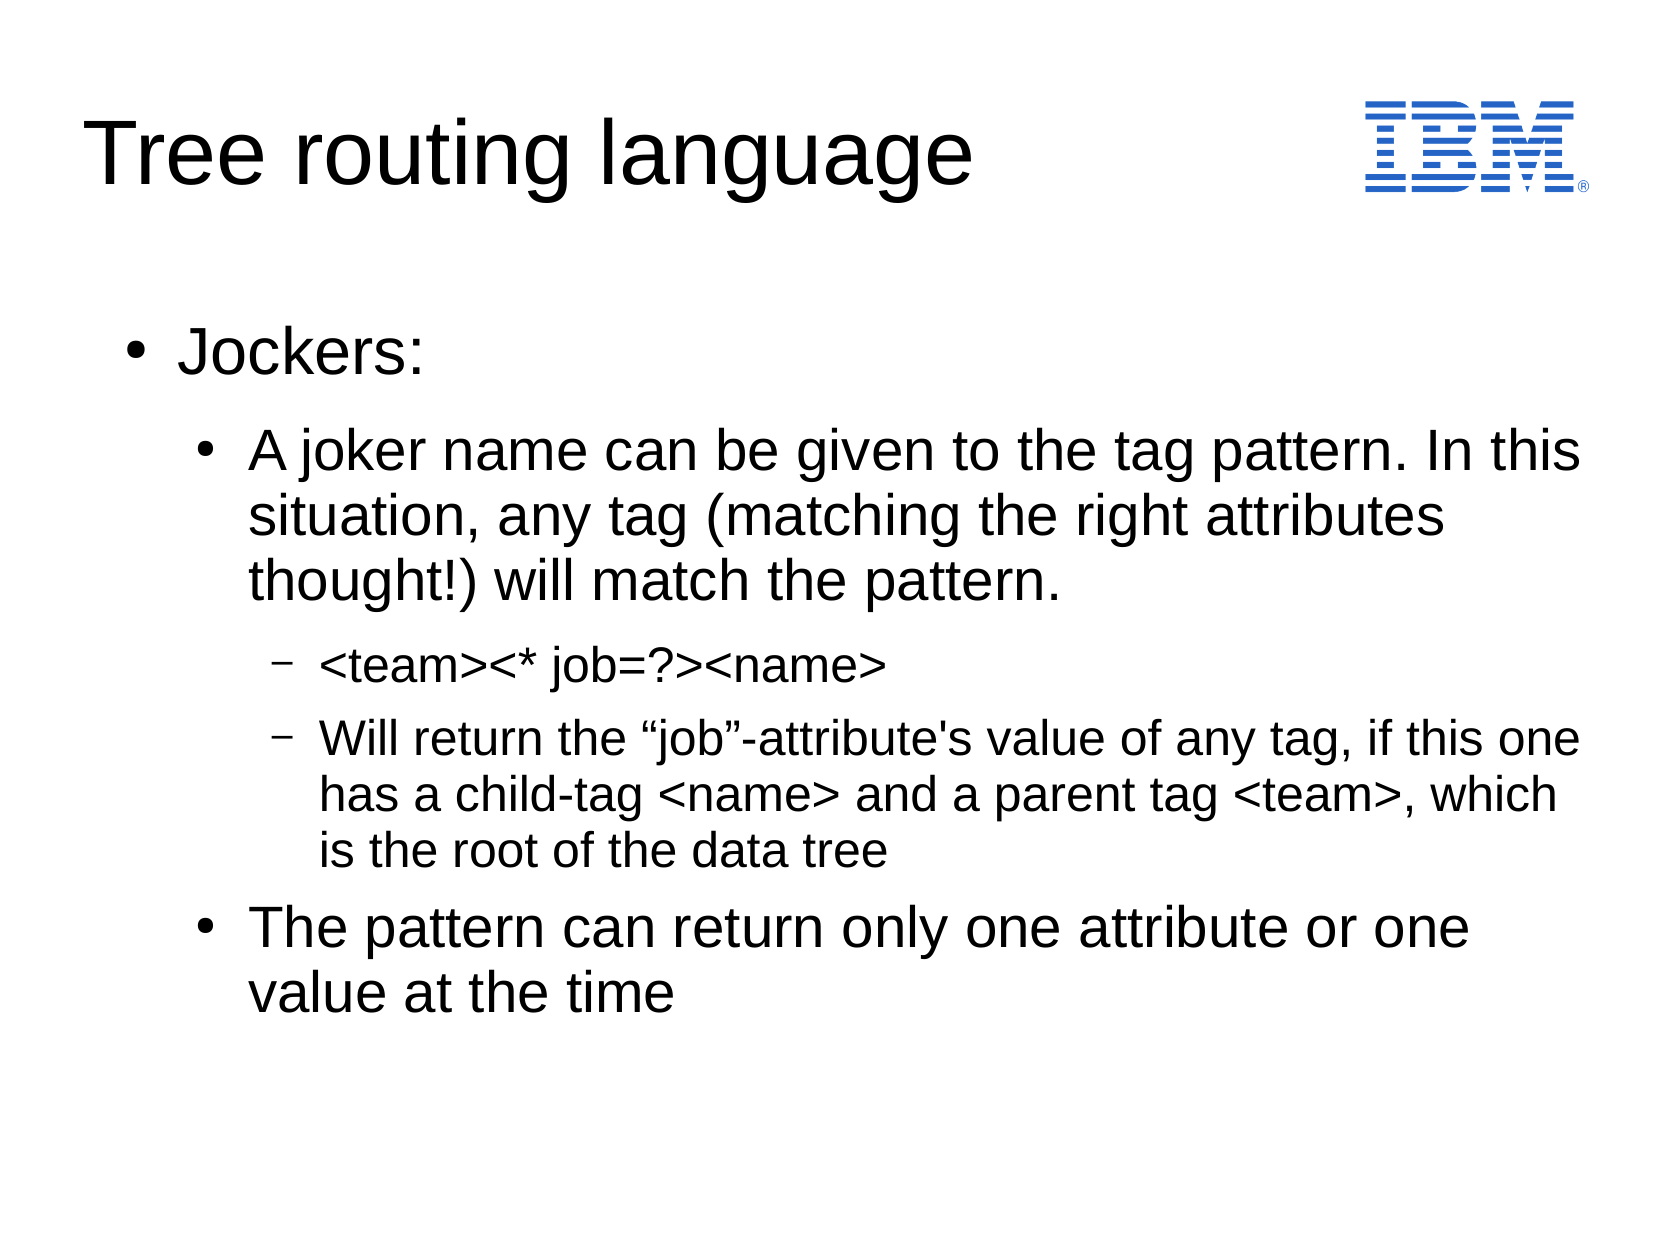

# Tree routing language
Jockers:
A joker name can be given to the tag pattern. In this situation, any tag (matching the right attributes thought!) will match the pattern.
<team><* job=?><name>
Will return the “job”-attribute's value of any tag, if this one has a child-tag <name> and a parent tag <team>, which is the root of the data tree
The pattern can return only one attribute or one value at the time